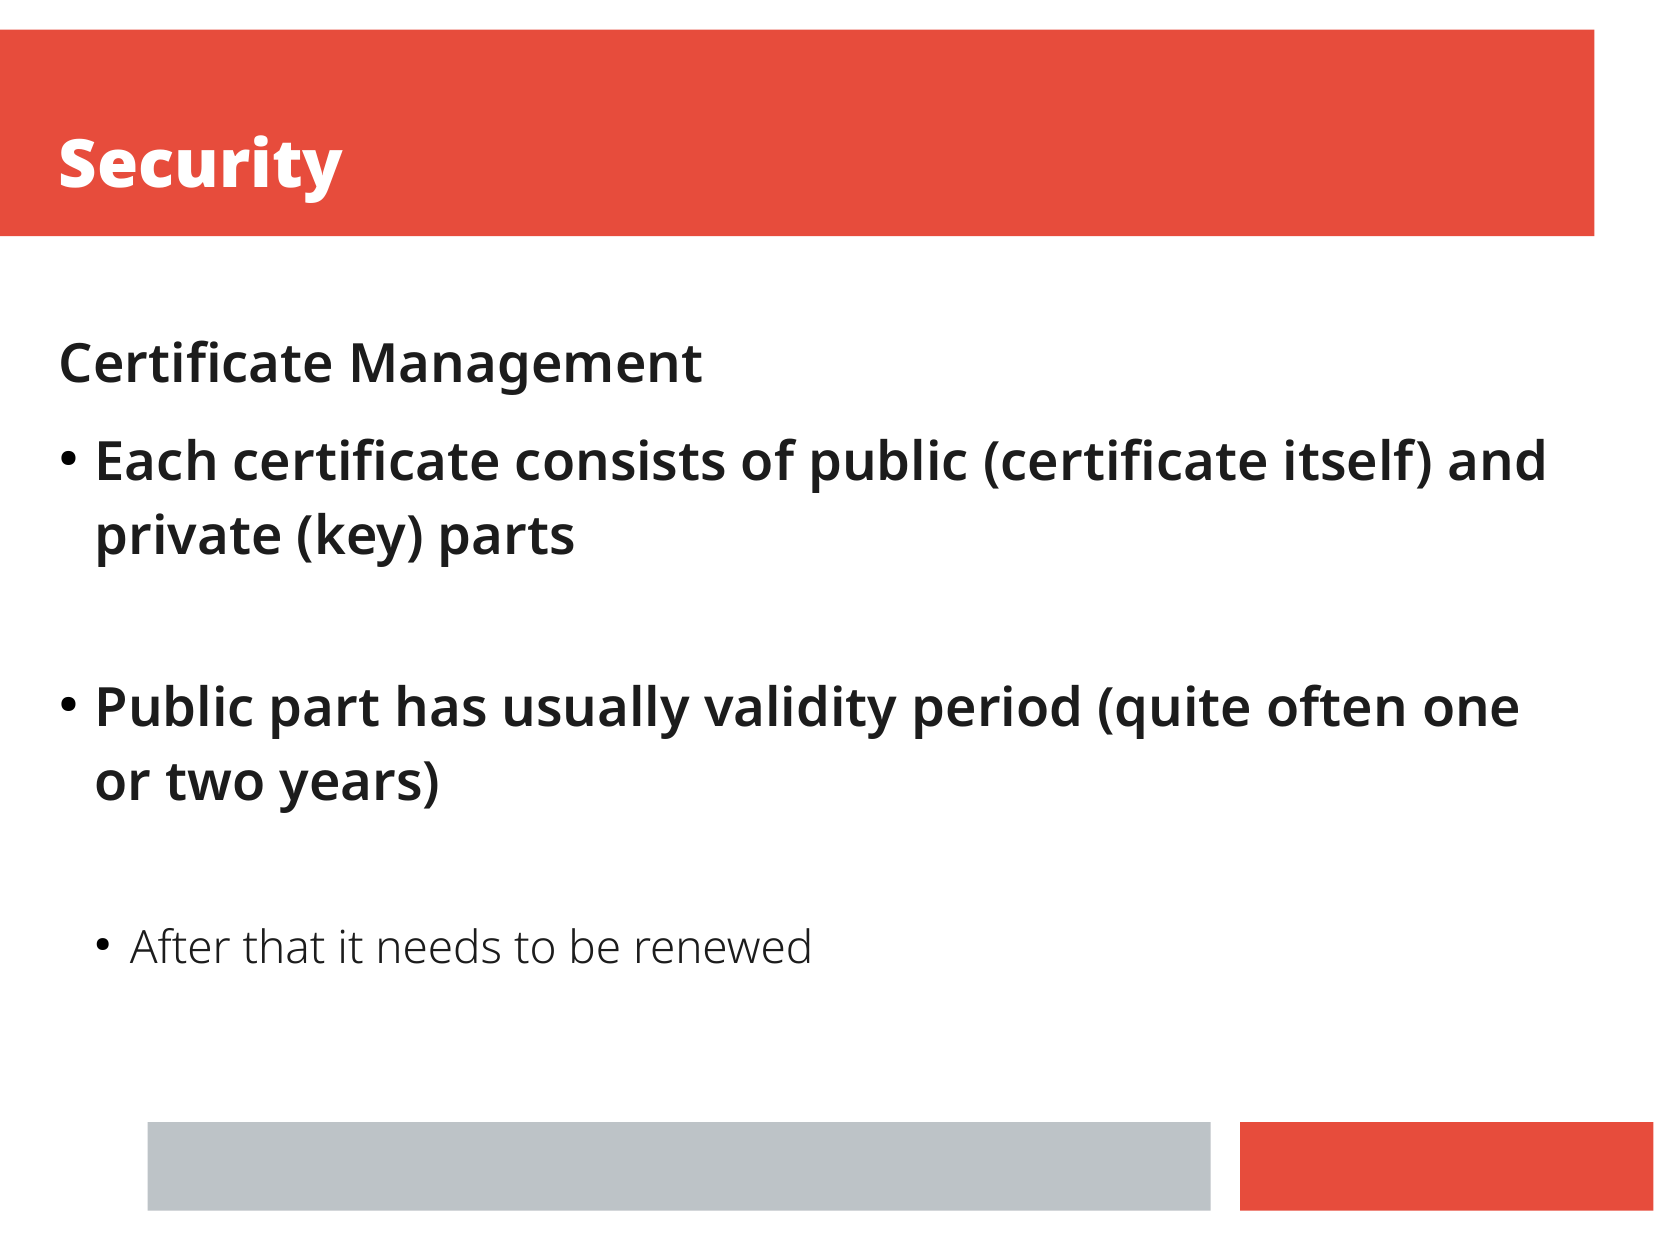

# Security
Certificate Management
Each certificate consists of public (certificate itself) and private (key) parts
Public part has usually validity period (quite often one or two years)
After that it needs to be renewed